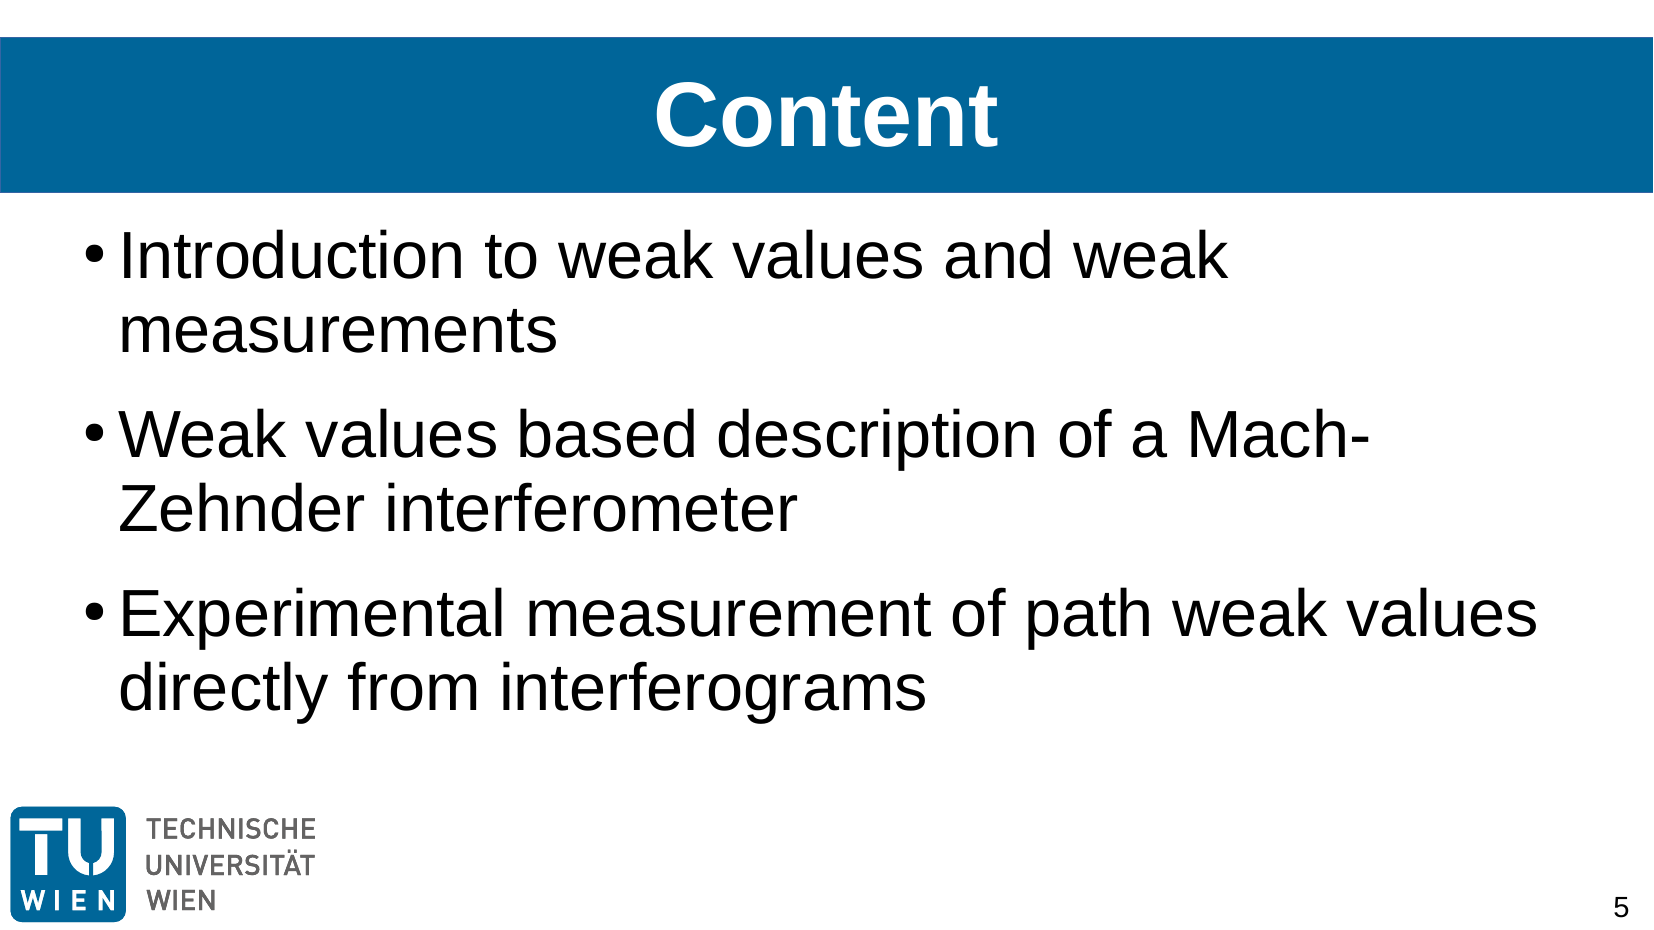

# Content
Introduction to weak values and weak measurements
Weak values based description of a Mach-Zehnder interferometer
Experimental measurement of path weak values directly from interferograms